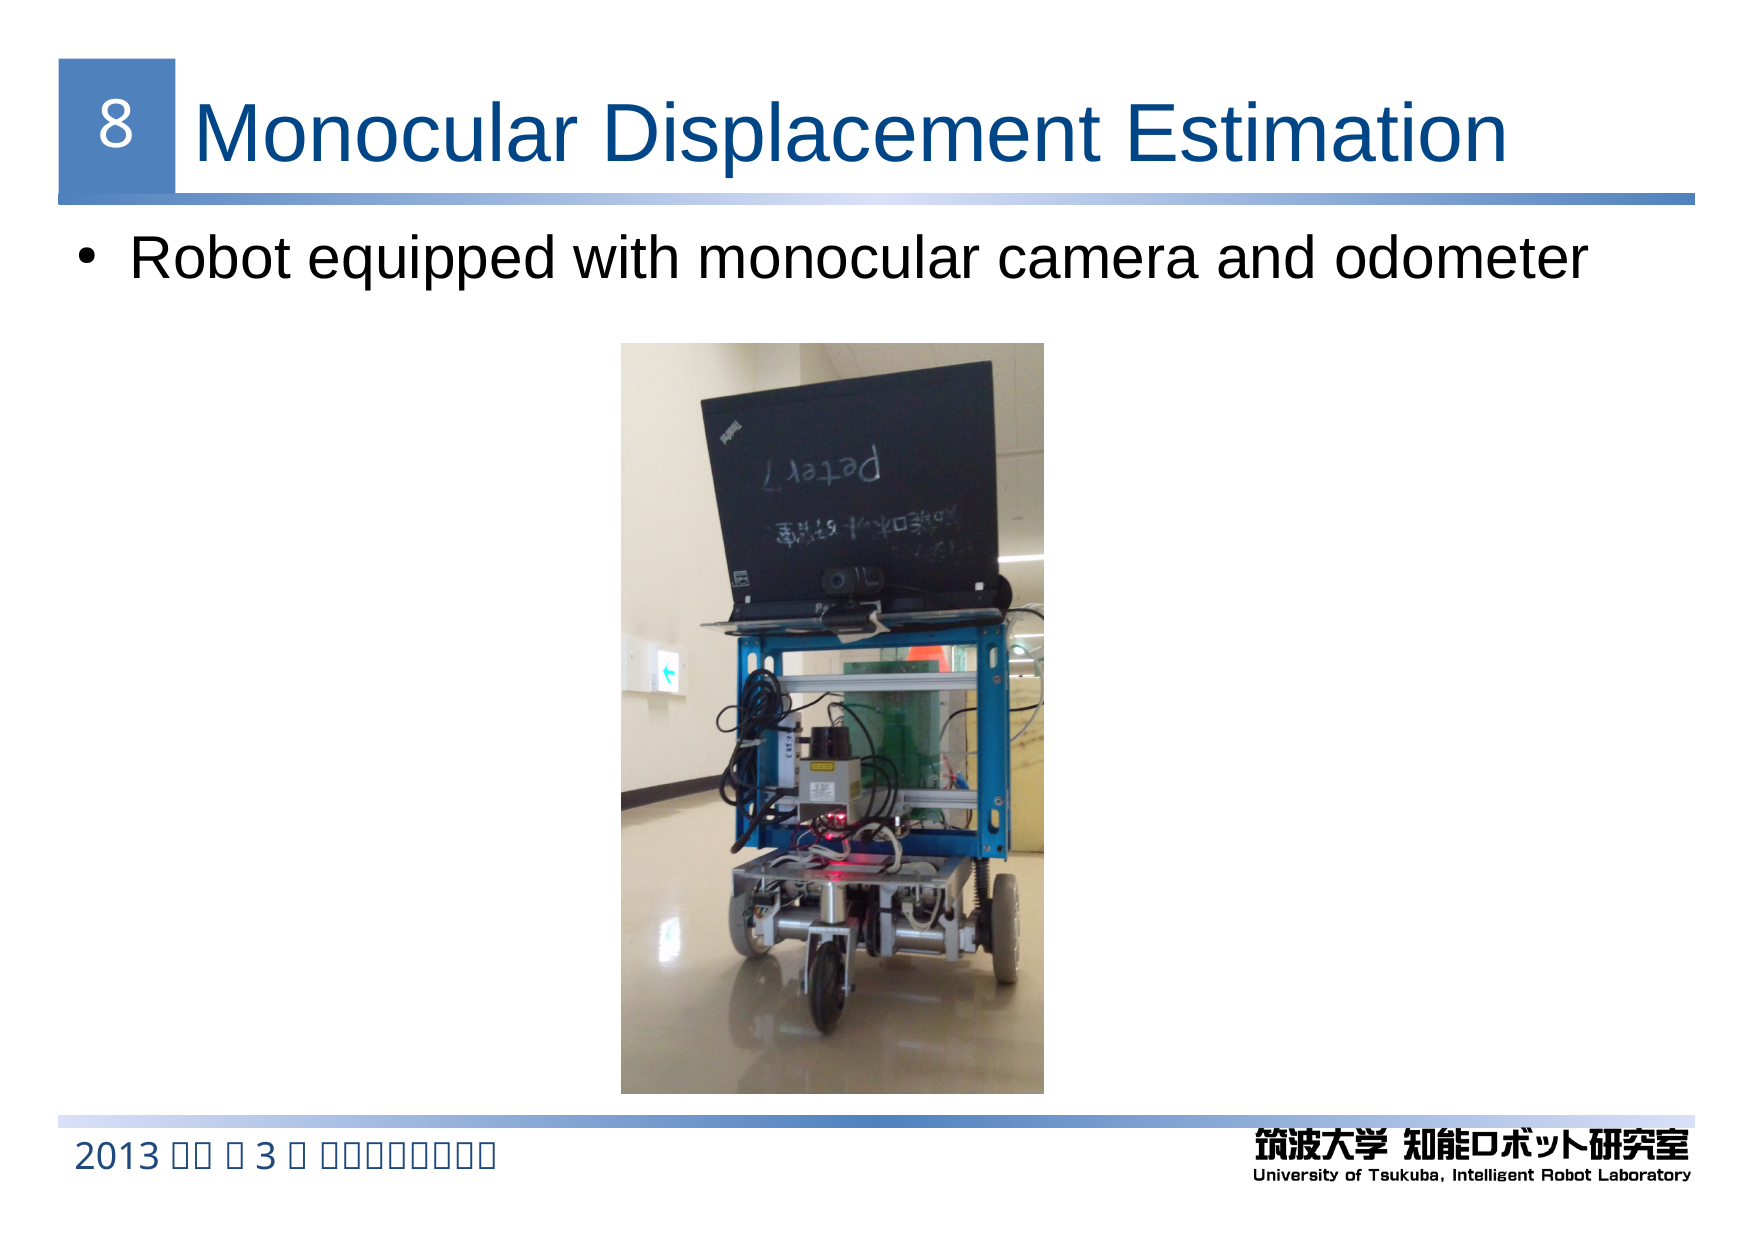

# Monocular Displacement Estimation
Robot equipped with monocular camera and odometer